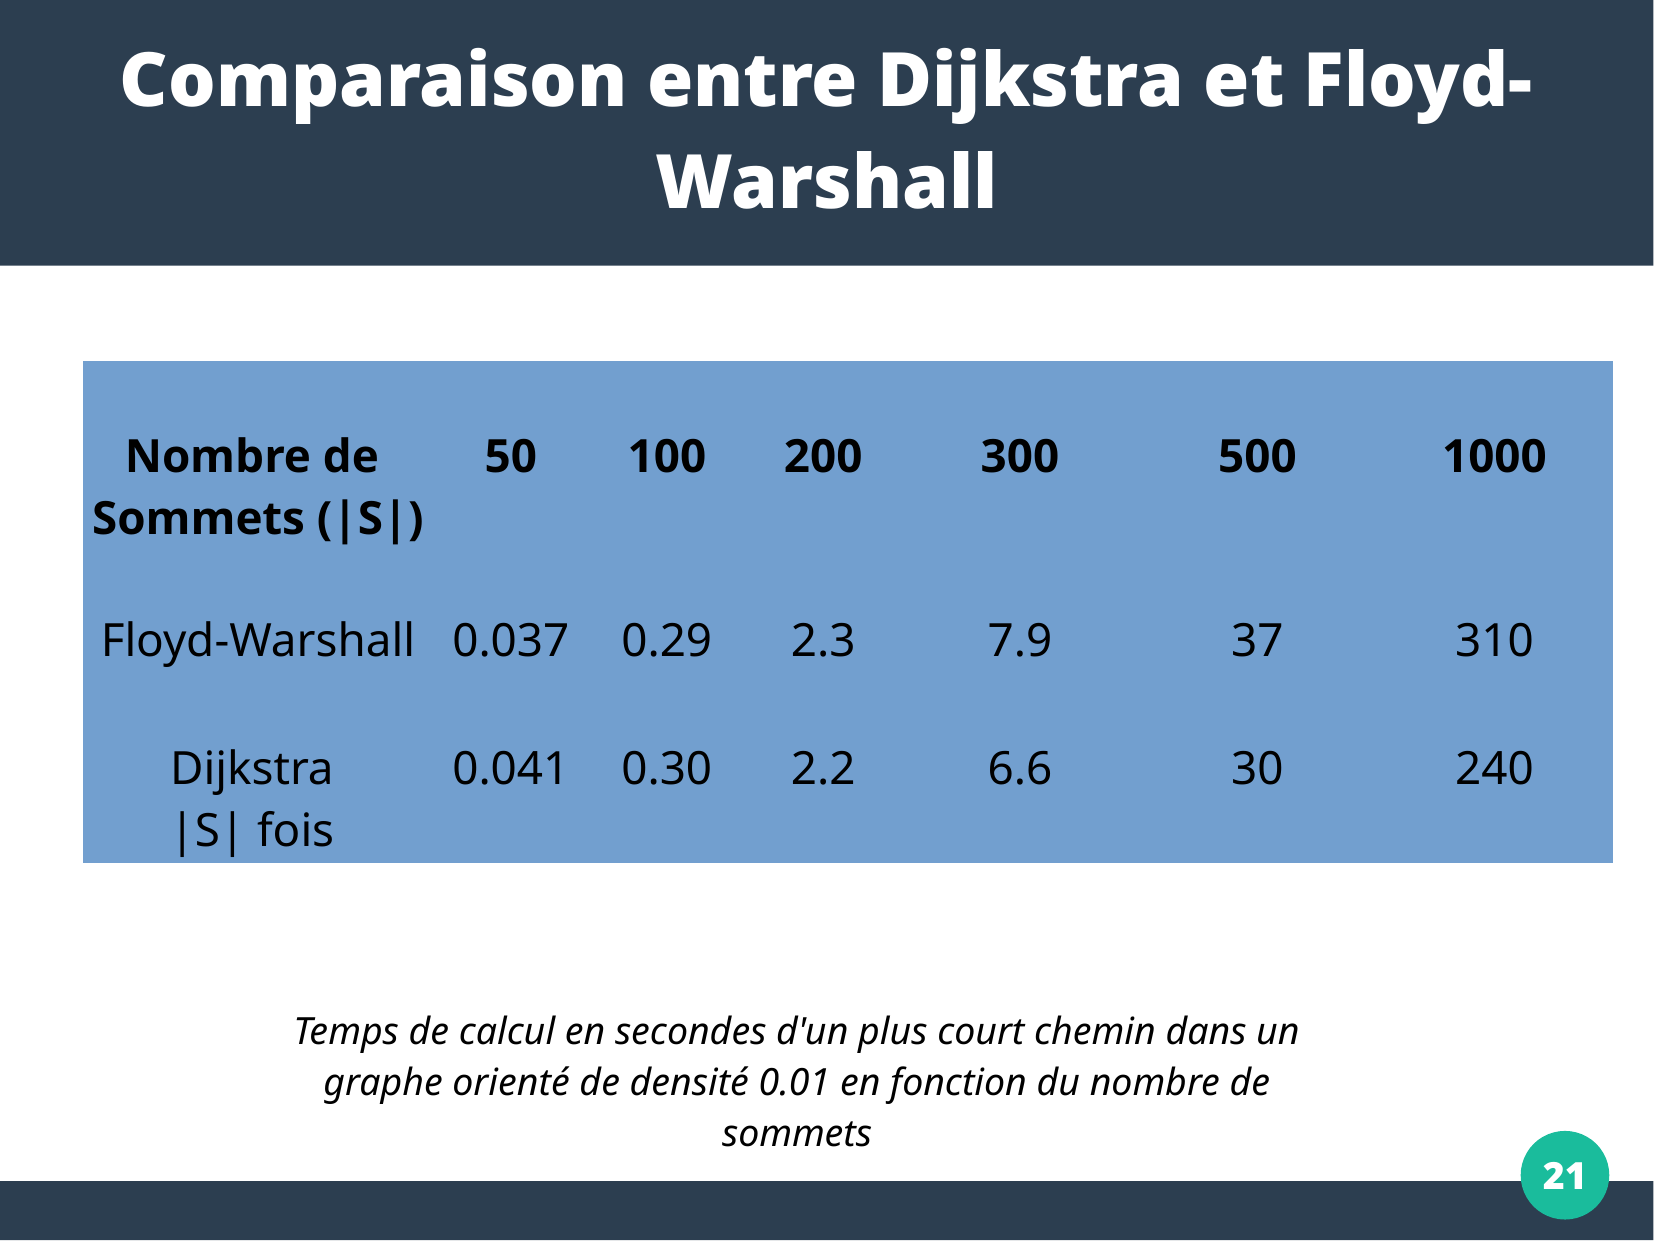

# Comparaison entre Dijkstra et Floyd-Warshall
| Nombre de Sommets (|S|) | 50 | 100 | 200 | 300 | 500 | 1000 |
| --- | --- | --- | --- | --- | --- | --- |
| Floyd-Warshall | 0.037 | 0.29 | 2.3 | 7.9 | 37 | 310 |
| Dijkstra |S| fois | 0.041 | 0.30 | 2.2 | 6.6 | 30 | 240 |
Temps de calcul en secondes d'un plus court chemin dans un graphe orienté de densité 0.01 en fonction du nombre de sommets
21